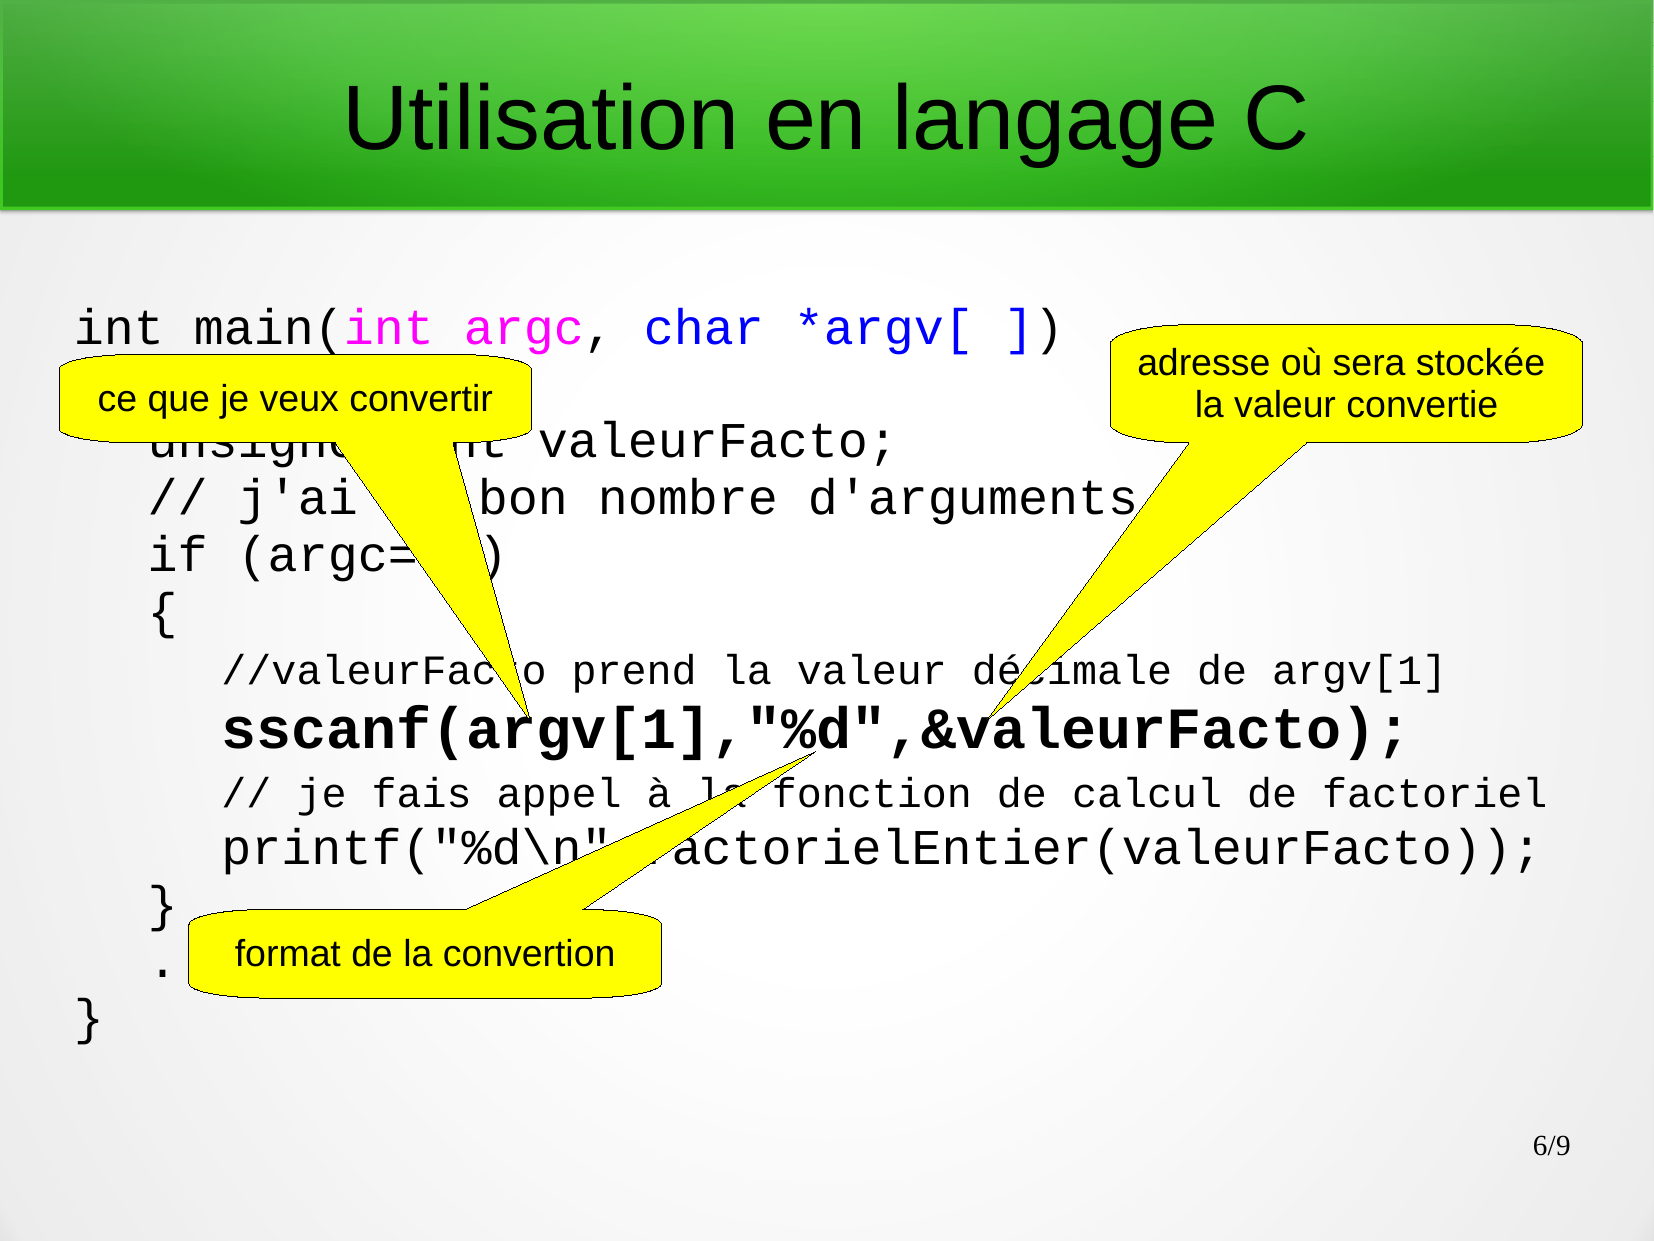

# Utilisation en langage C
int main(int argc, char *argv[ ])
{
	unsigned int valeurFacto;
	// j'ai le bon nombre d'arguments
	if (argc==2)
	{
		//valeurFacto prend la valeur décimale de argv[1]
		sscanf(argv[1],"%d",&valeurFacto);
		// je fais appel à la fonction de calcul de factoriel
		printf("%d\n",factorielEntier(valeurFacto));
	}
	...
}
adresse où sera stockée
la valeur convertie
ce que je veux convertir
format de la convertion
6